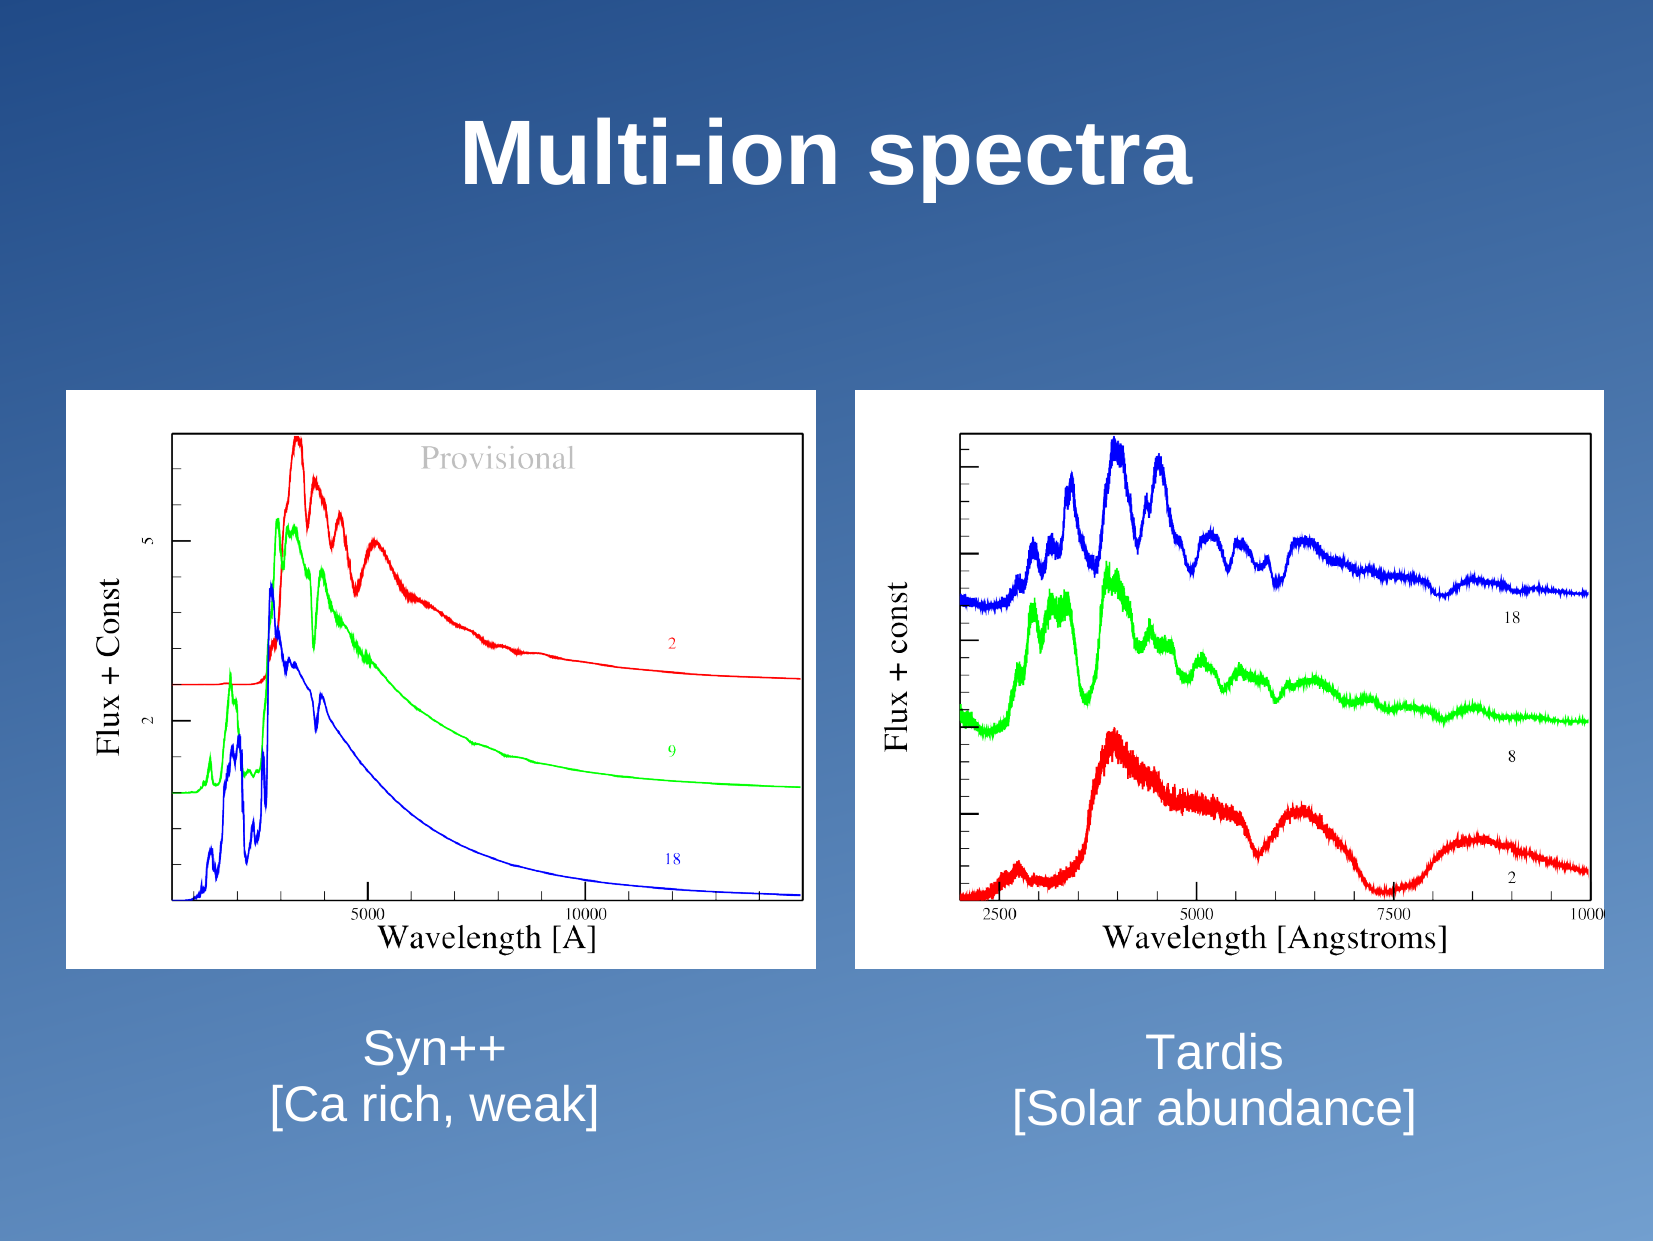

# Multi-ion spectra
Syn++
[Ca rich, weak]
Tardis
[Solar abundance]